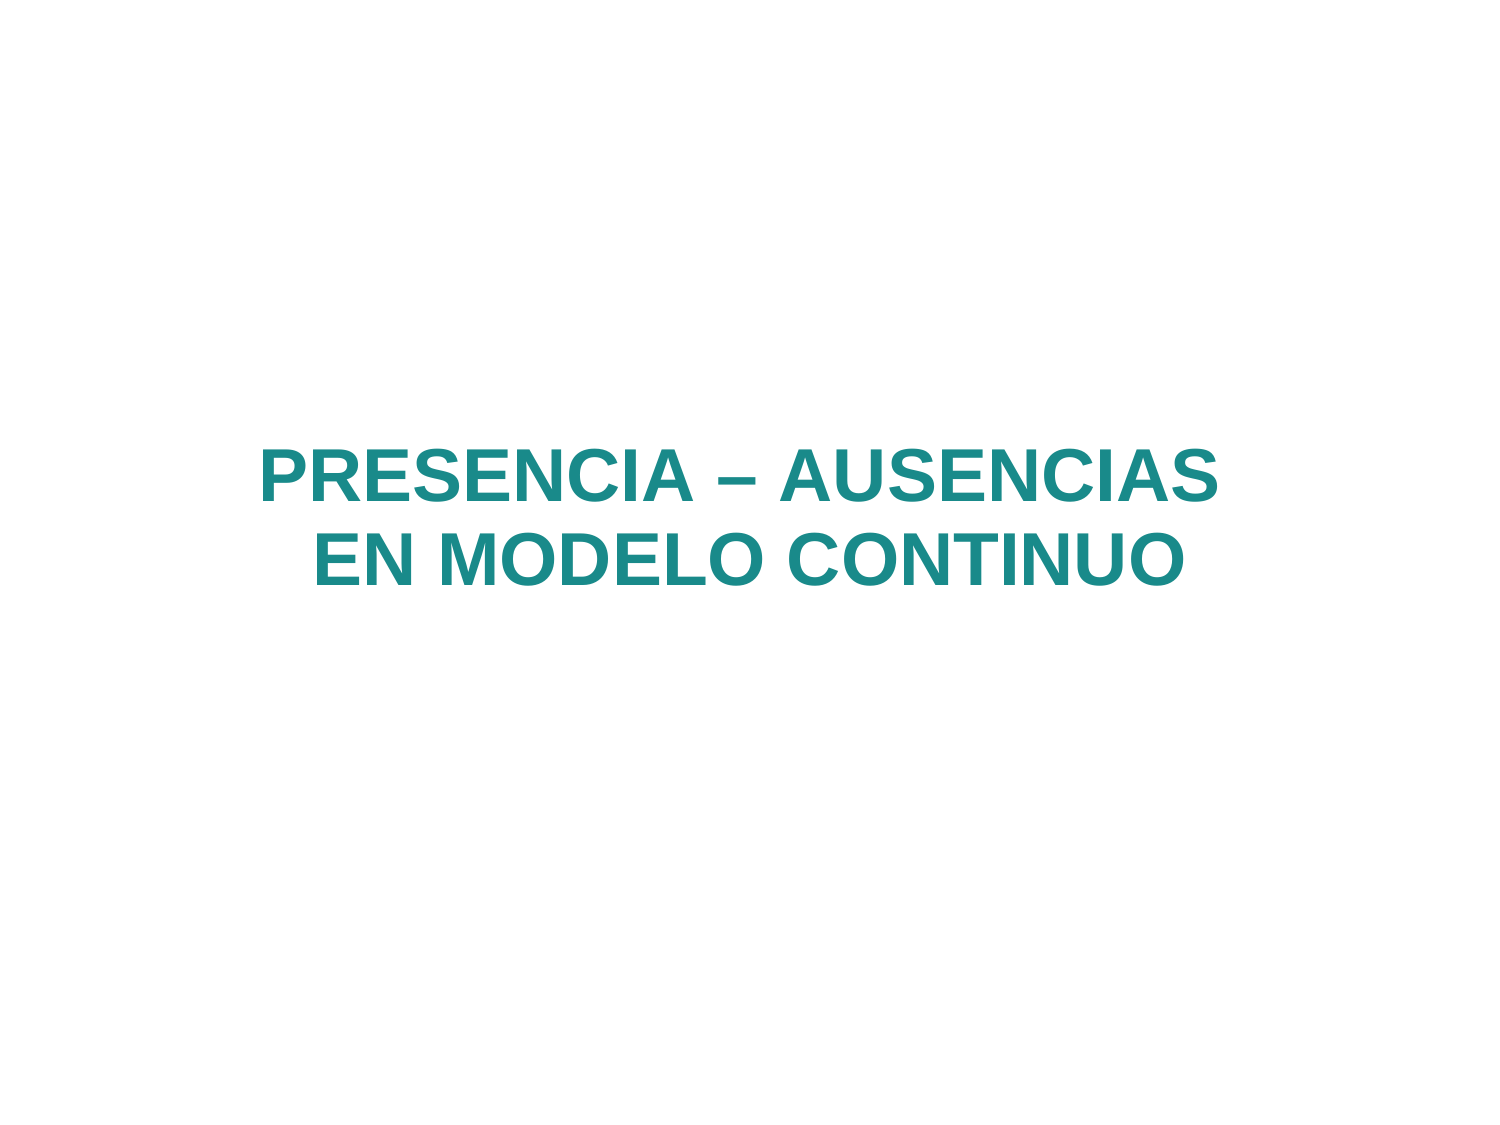

# PRESENCIA – AUSENCIAS EN MODELO CONTINUO